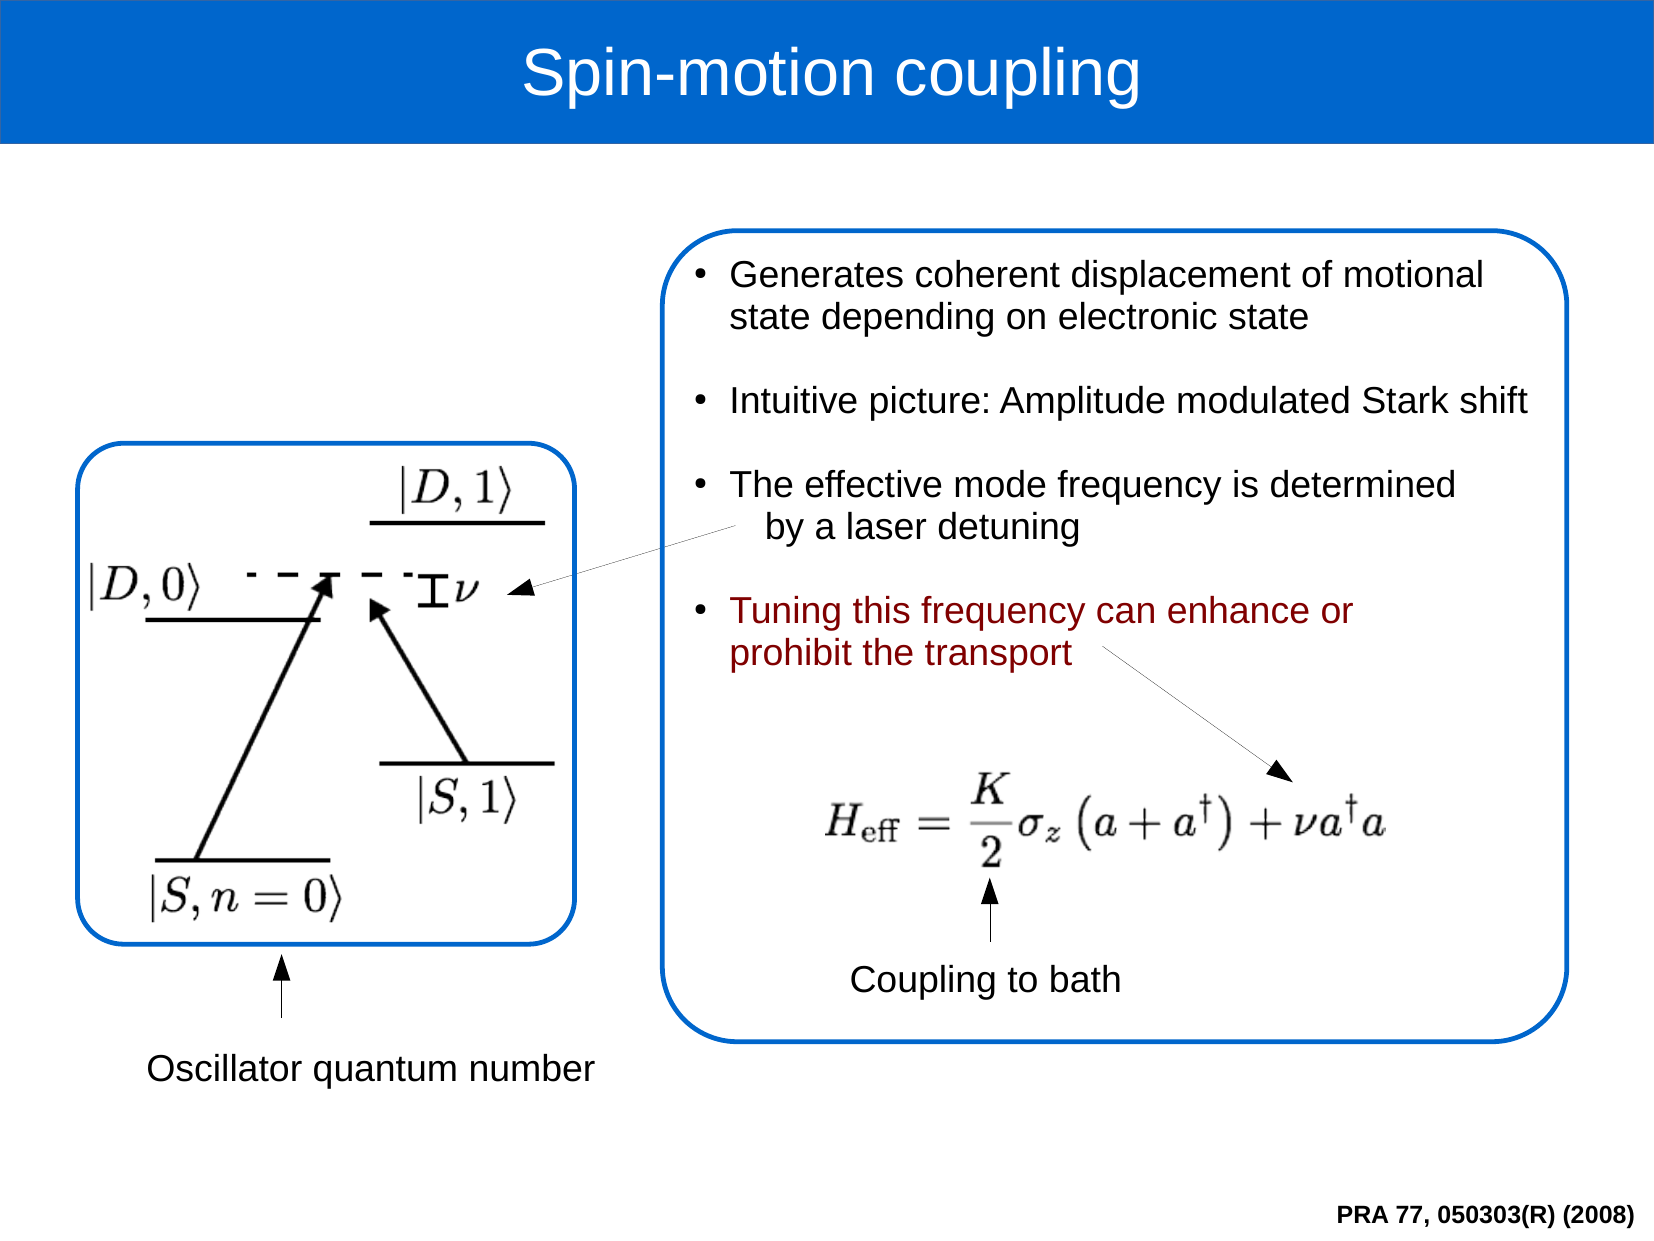

# Spin-motion coupling
Generates coherent displacement of motional
state depending on electronic state
Intuitive picture: Amplitude modulated Stark shift
The effective mode frequency is determined
by a laser detuning
Tuning this frequency can enhance or
prohibit the transport
Coupling to bath
Oscillator quantum number
PRA 77, 050303(R) (2008)